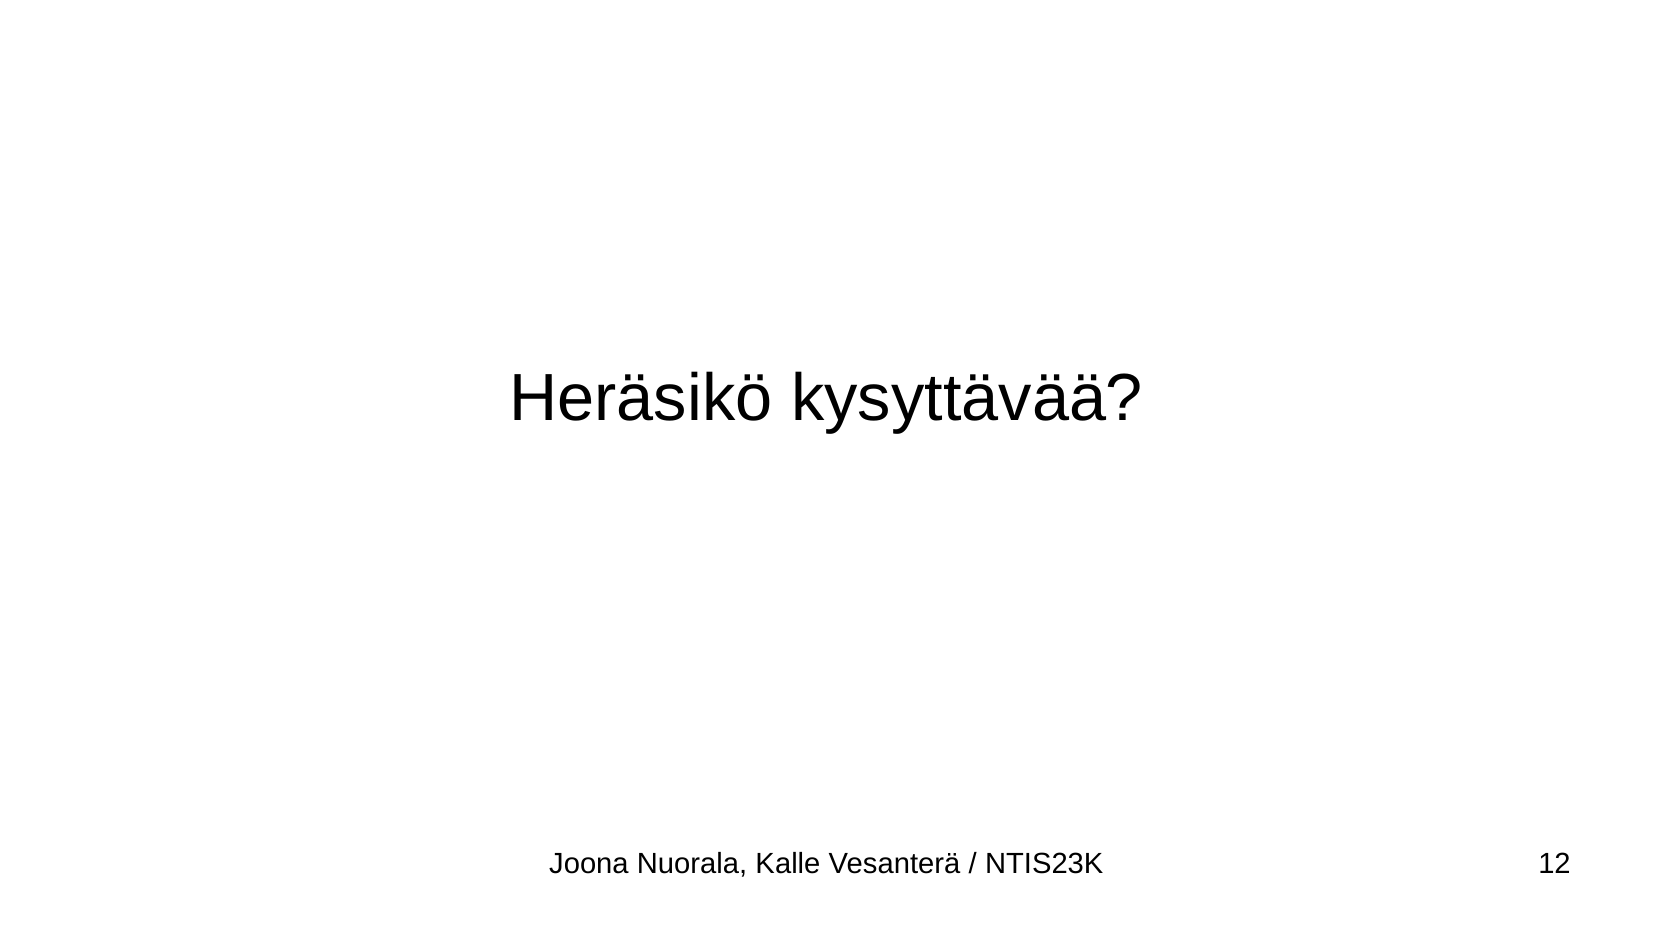

# Heräsikö kysyttävää?
Joona Nuorala, Kalle Vesanterä / NTIS23K
12